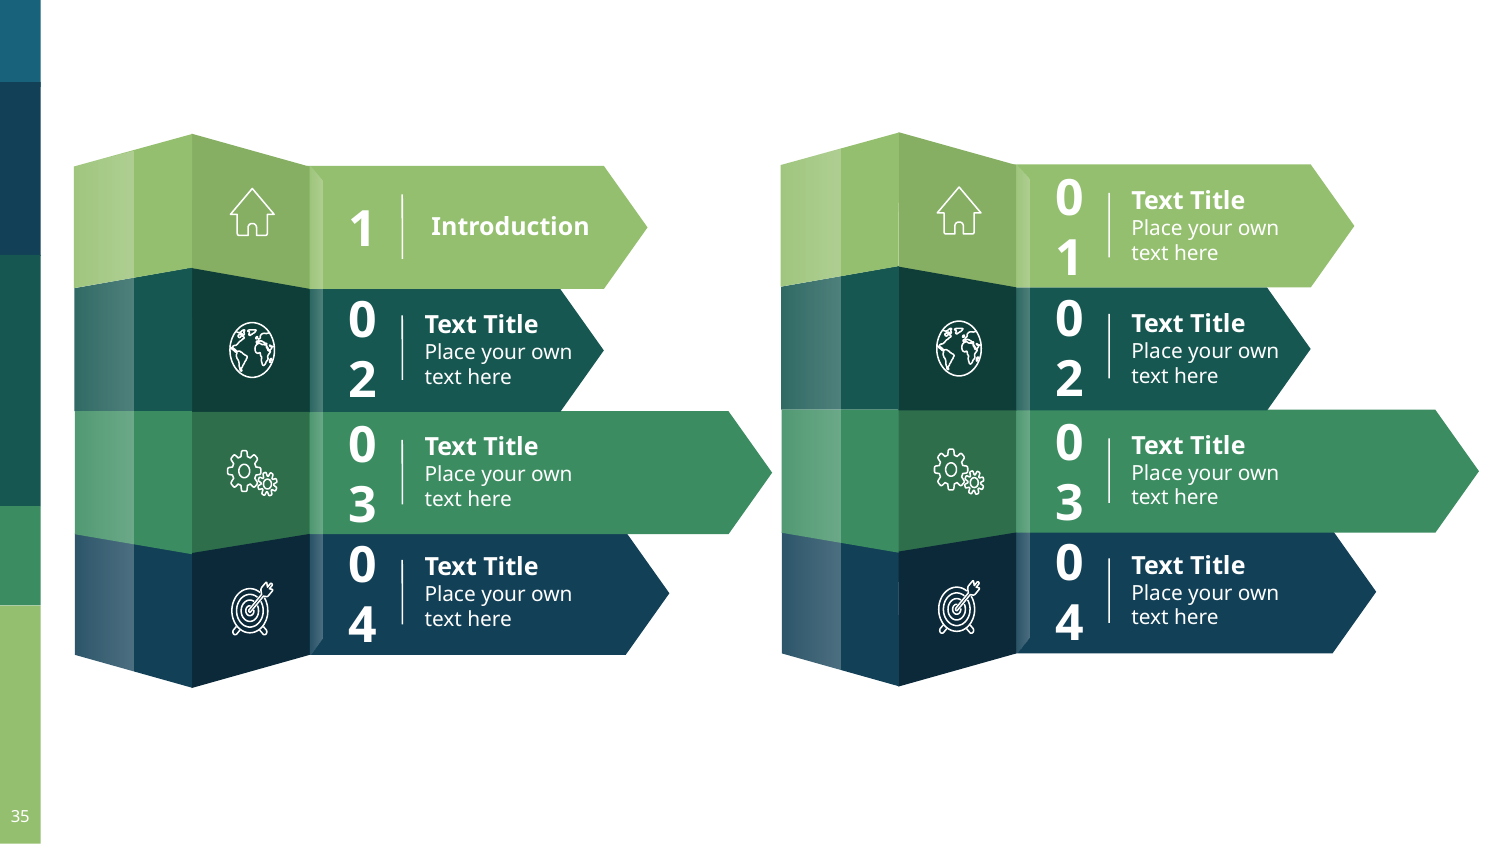

01
1
Text Title
Place your own text here
Introduction
02
02
Text Title
Place your own text here
Text Title
Place your own text here
Text Title
Place your own text here
Text Title
Place your own text here
03
03
Text Title
Place your own text here
Text Title
Place your own text here
04
04